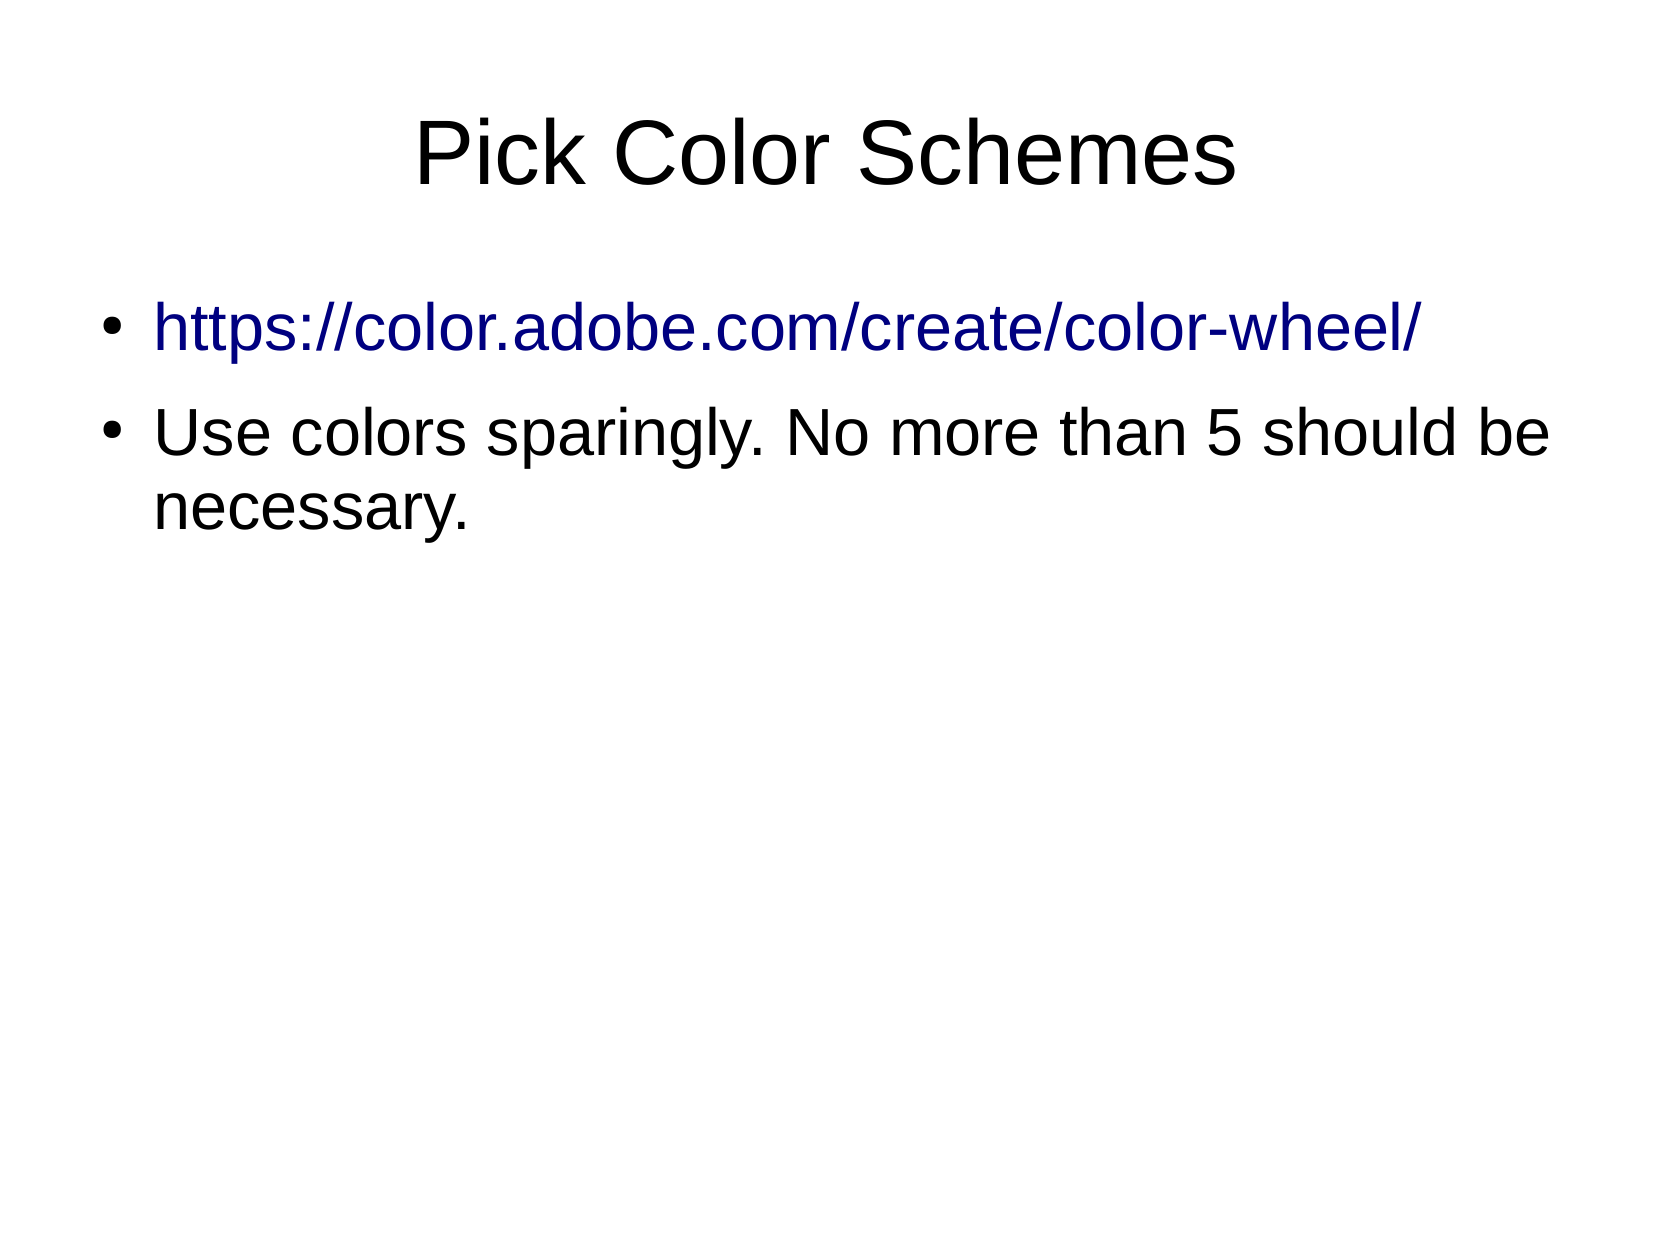

# Pick Color Schemes
https://color.adobe.com/create/color-wheel/
Use colors sparingly. No more than 5 should be necessary.